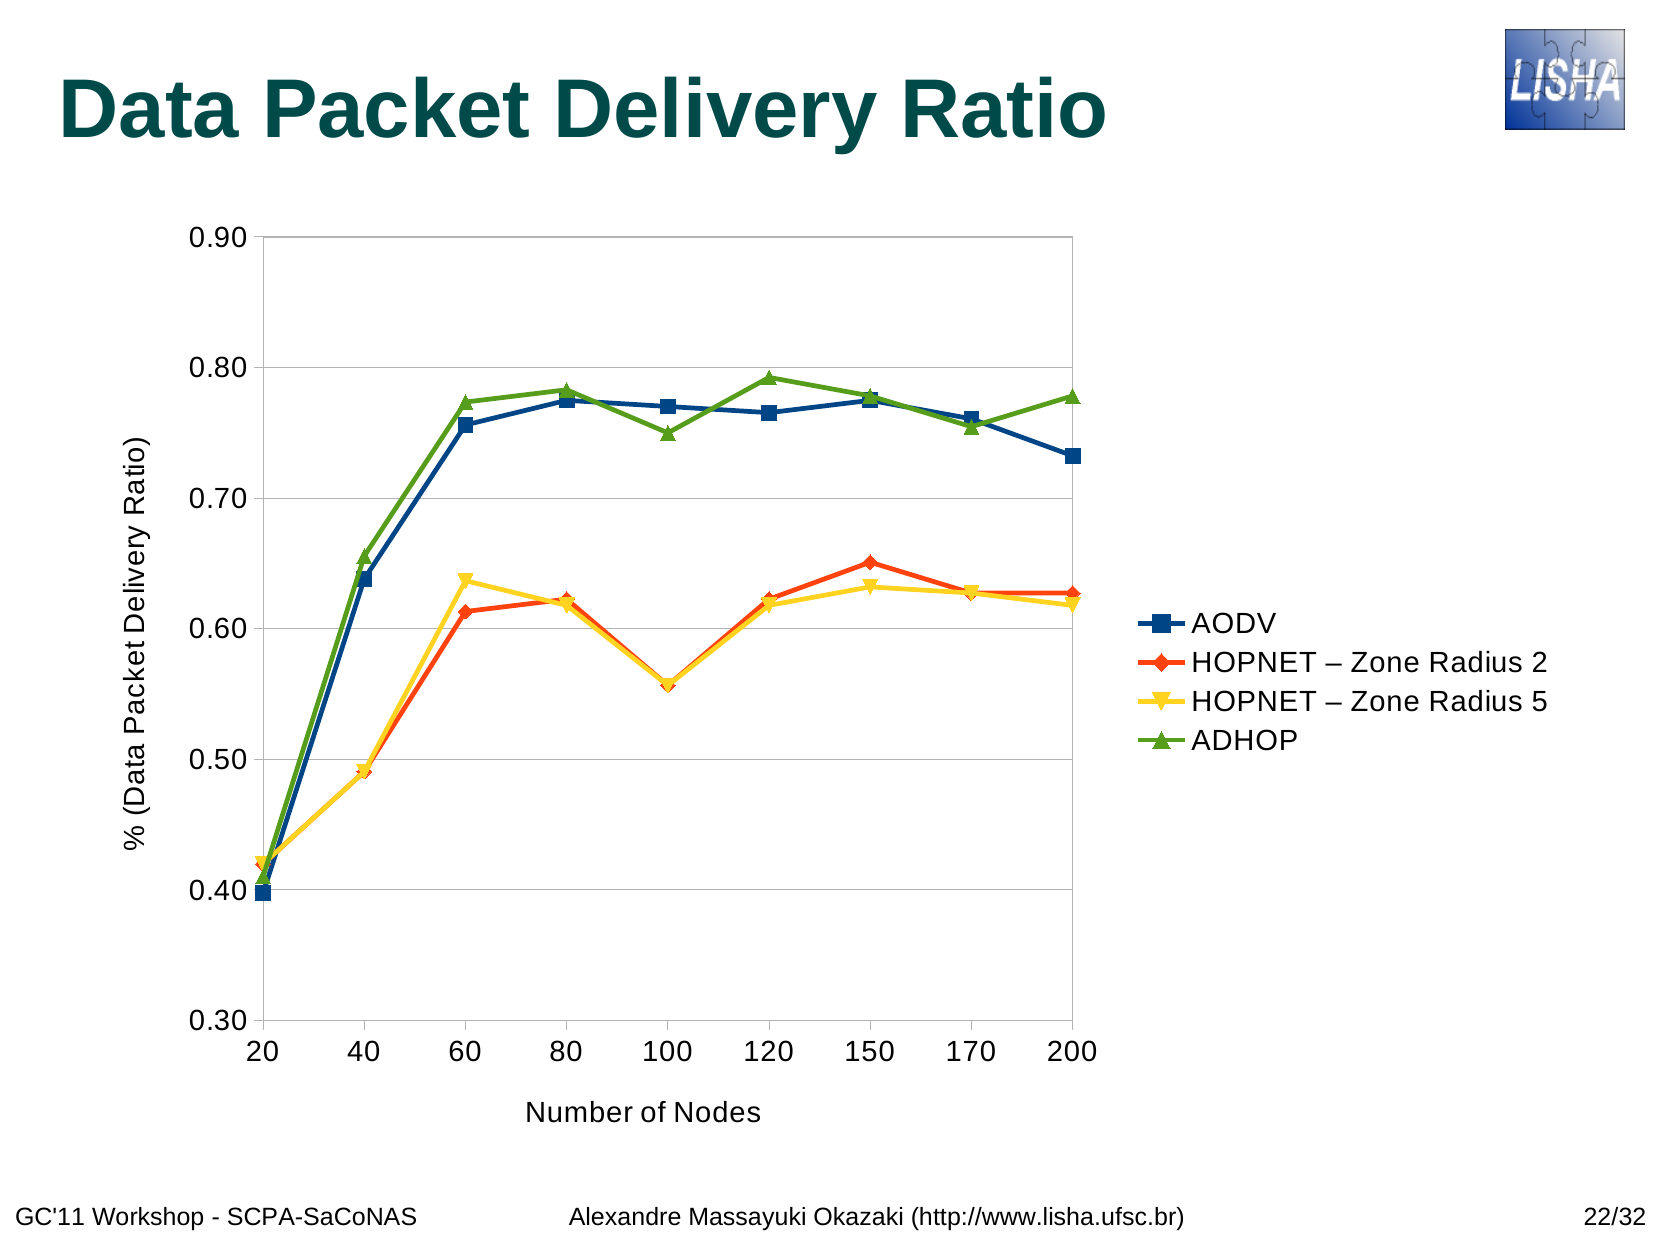

# Data Packet Delivery Ratio
### Chart
| Category | AODV | HOPNET – Zone Radius 2 | HOPNET – Zone Radius 5 | ADHOP |
|---|---|---|---|---|
| 20 | 0.397547169811321 | 0.419811320754717 | 0.419811320754717 | 0.410377358490566 |
| 40 | 0.63811320754717 | 0.490566037735849 | 0.490566037735849 | 0.655660377358491 |
| 60 | 0.756037735849057 | 0.613207547169811 | 0.636792452830189 | 0.773584905660377 |
| 80 | 0.774905660377359 | 0.622641509433962 | 0.617924528301887 | 0.783018867924528 |
| 100 | 0.770188679245283 | 0.556603773584906 | 0.556603773584906 | 0.75 |
| 120 | 0.765471698113208 | 0.622641509433962 | 0.617924528301887 | 0.792452830188679 |
| 150 | 0.774905660377359 | 0.650943396226415 | 0.632075471698113 | 0.778301886792453 |
| 170 | 0.760754716981132 | 0.627358490566038 | 0.627358490566038 | 0.754716981132076 |
| 200 | 0.732452830188679 | 0.627358490566038 | 0.617924528301887 | 0.778301886792453 |